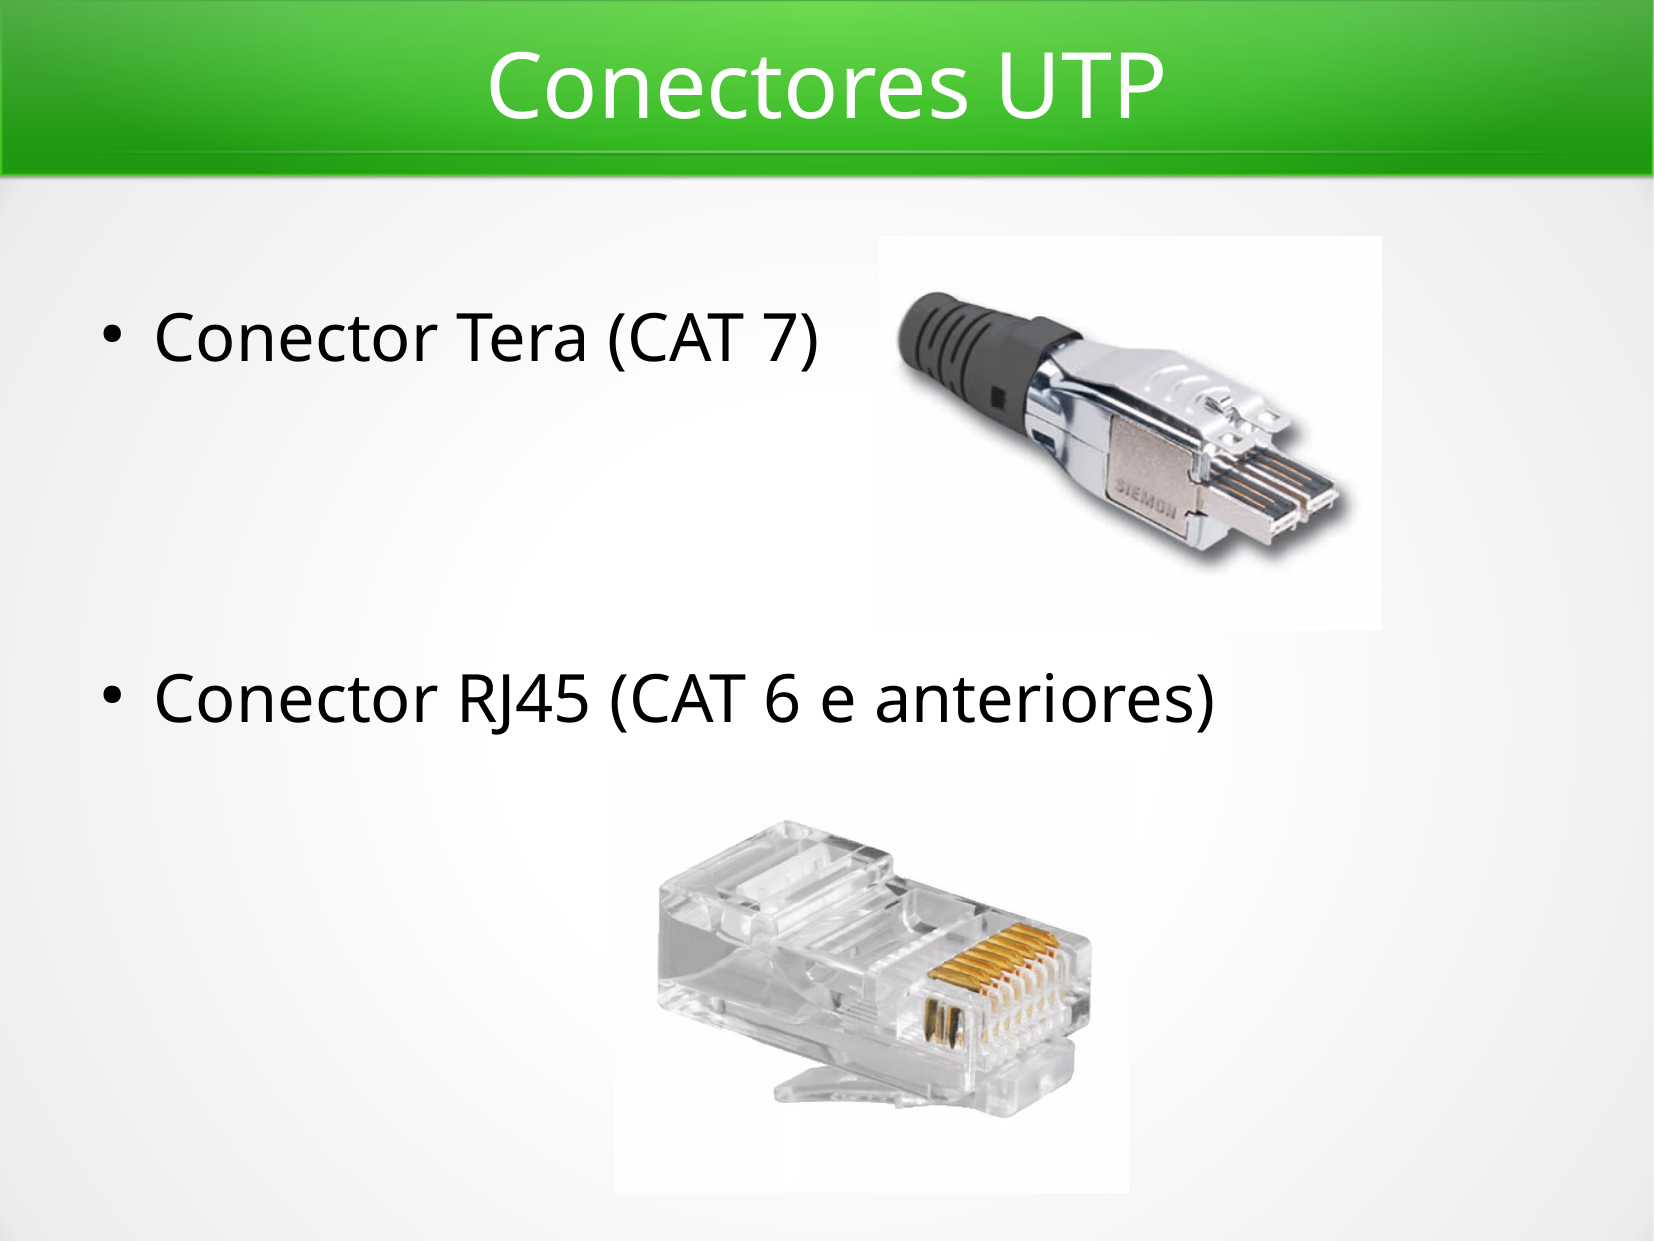

# Conectores UTP
Conector Tera (CAT 7)
Conector RJ45 (CAT 6 e anteriores)